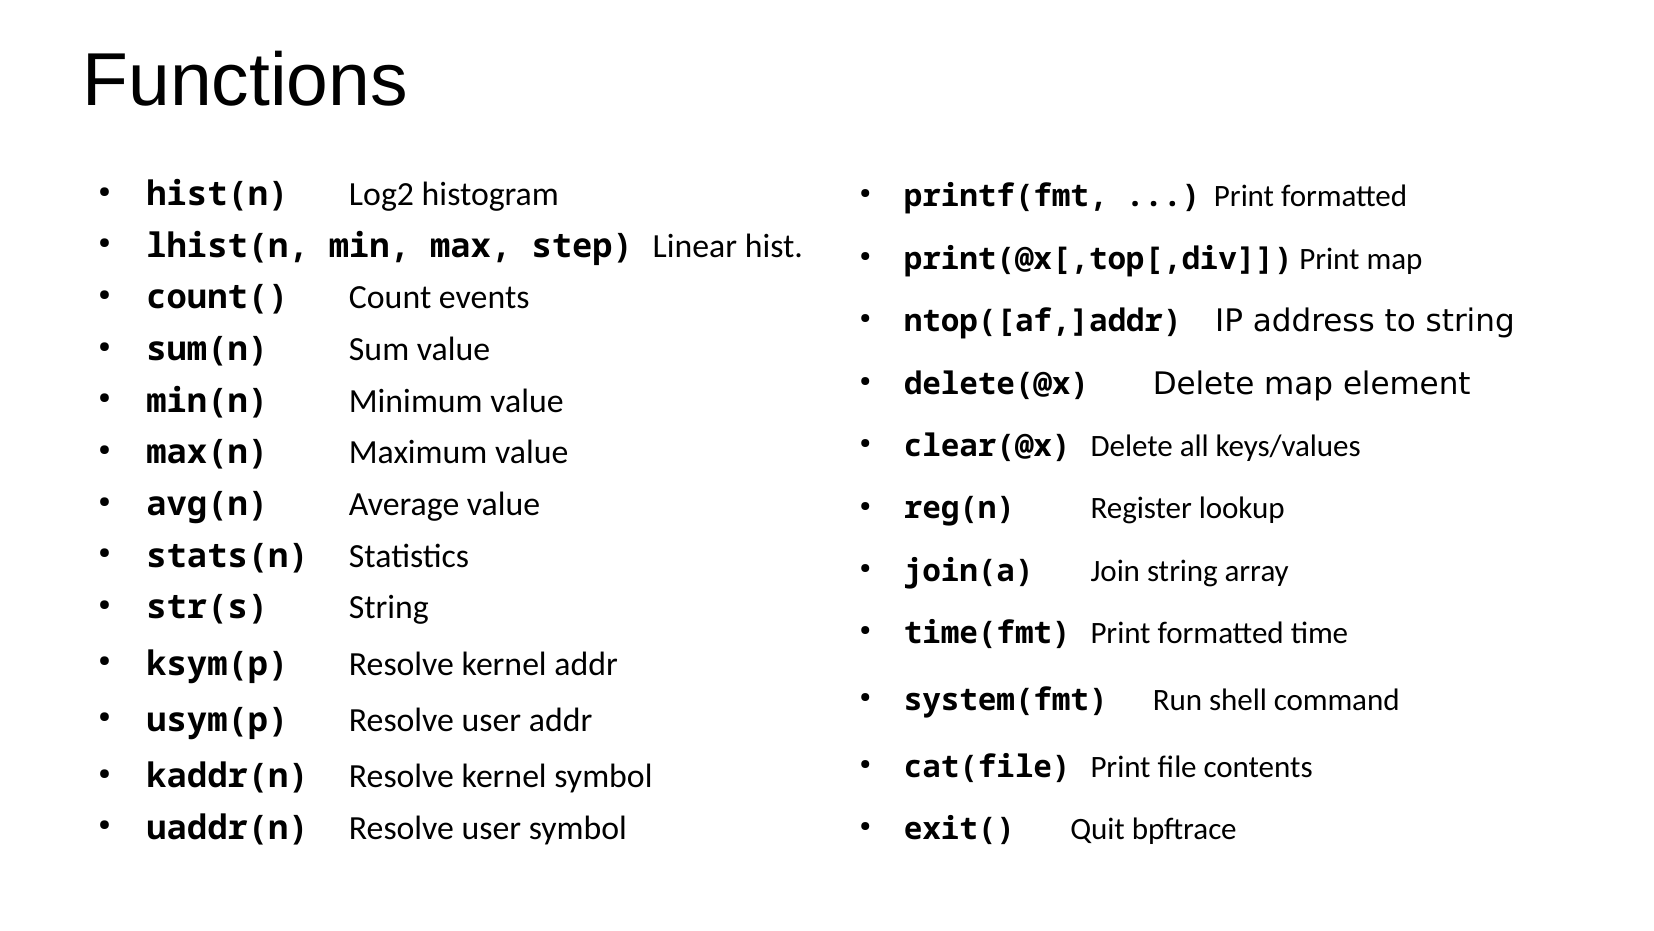

# Functions
printf(fmt, ...) Print formatted
print(@x[,top[,div]]) Print map
ntop([af,]addr) 	IP address to string
delete(@x) 	Delete map element
clear(@x) 		Delete all keys/values
reg(n) 	 		Register lookup
join(a) 		Join string array
time(fmt) 		Print formatted time
system(fmt) 	Run shell command
cat(file) 	Print file contents
exit() 						 Quit bpftrace
hist(n)	Log2 histogram
lhist(n, min, max, step) Linear hist.
count() 	Count events
sum(n) 	Sum value
min(n) 	Minimum value
max(n) 	Maximum value
avg(n) 	Average value
stats(n)	Statistics
str(s) 	String
ksym(p) 	Resolve kernel addr
usym(p) 	Resolve user addr
kaddr(n) 	Resolve kernel symbol
uaddr(n) 	Resolve user symbol